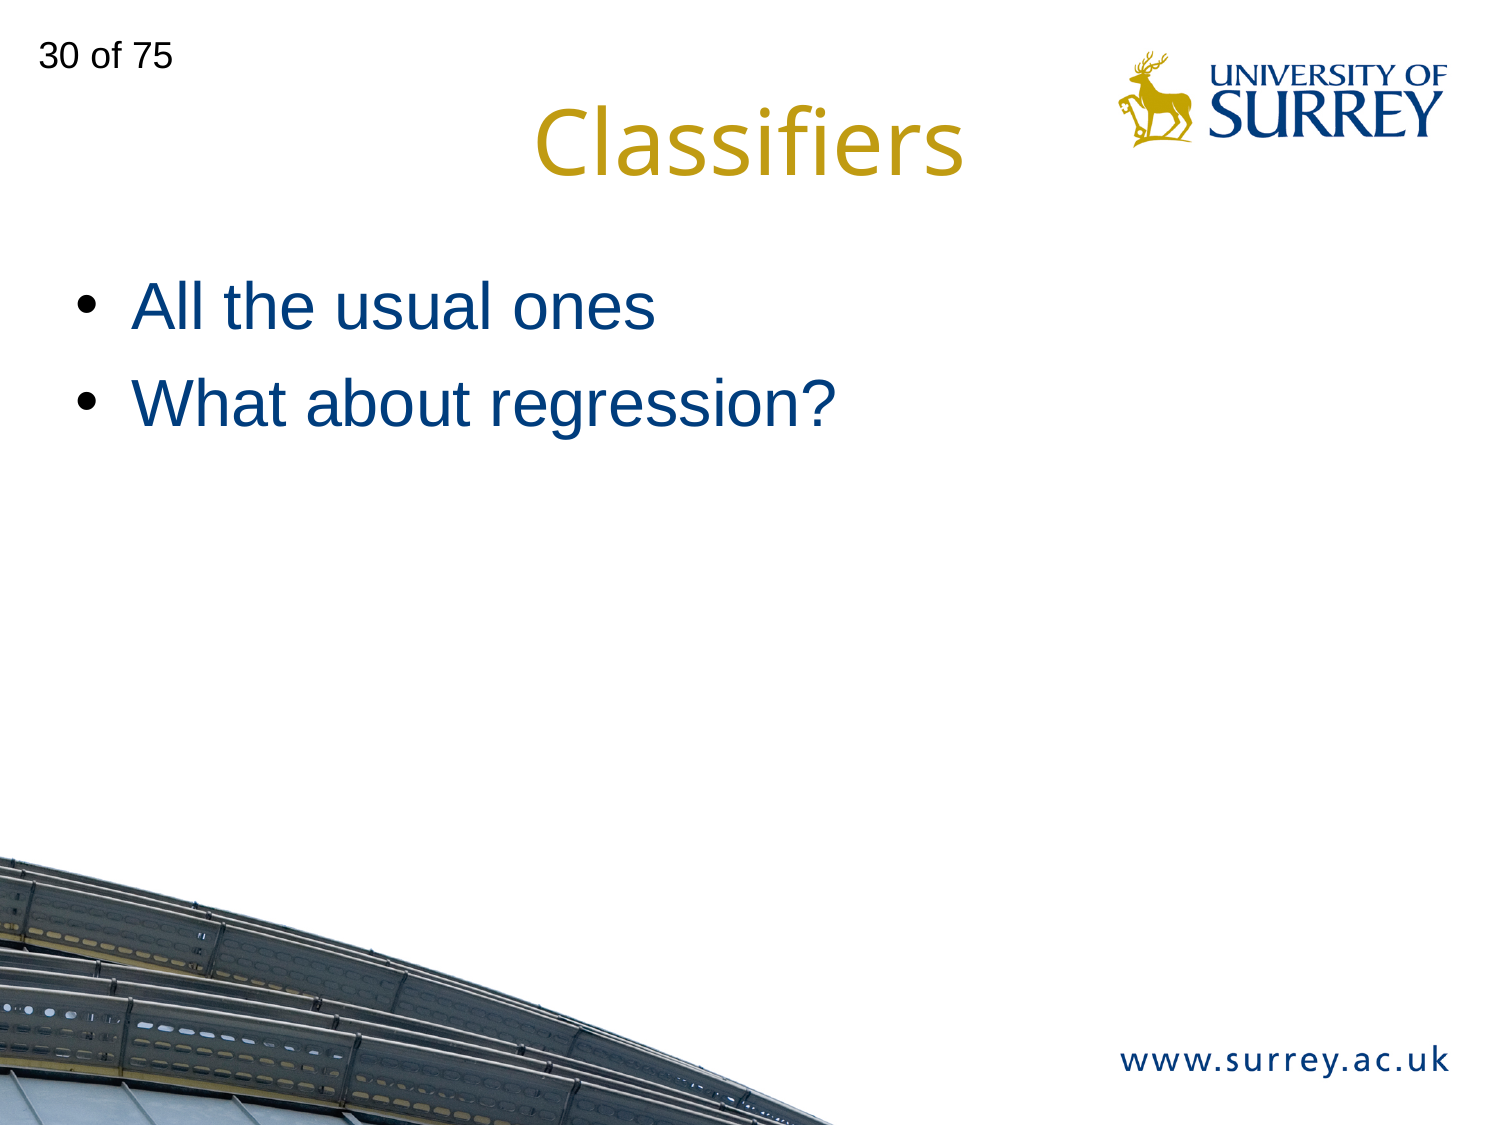

# Classifiers
All the usual ones
What about regression?